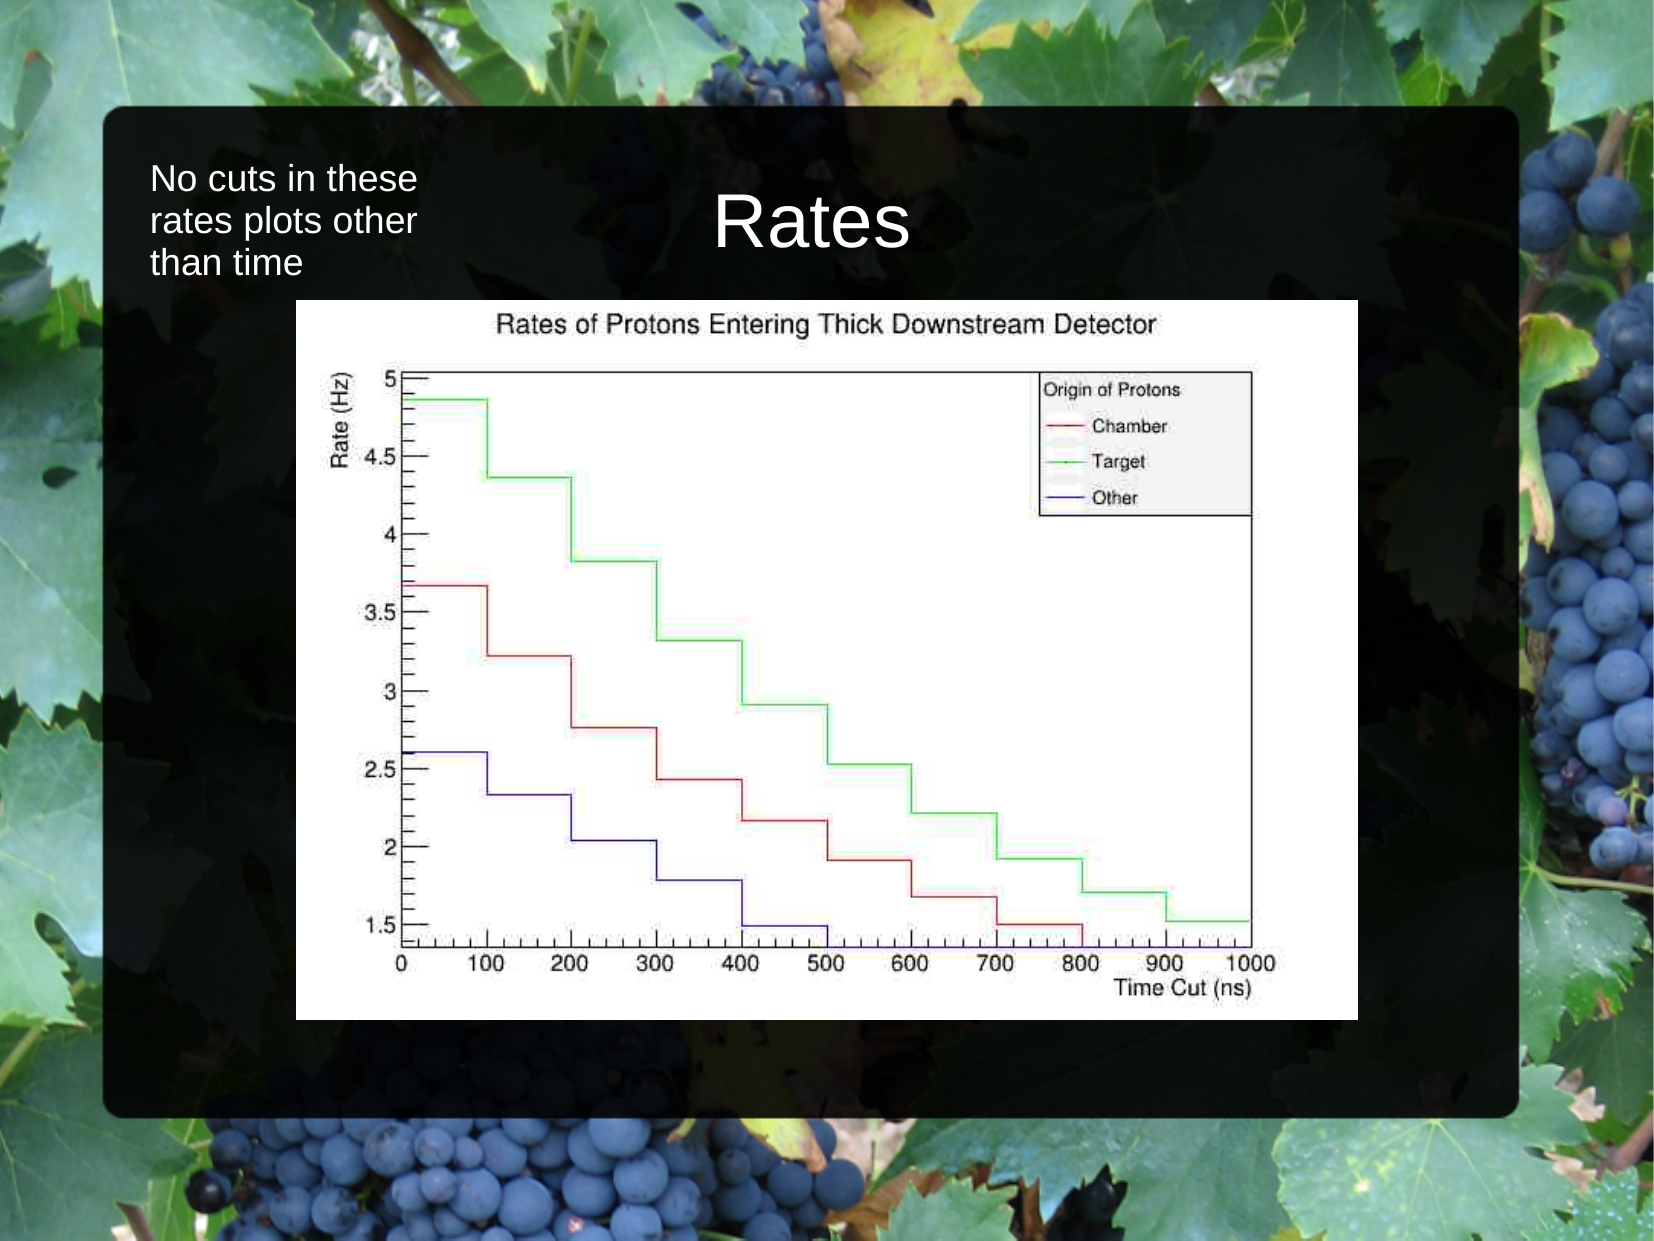

# Rates
No cuts in these rates plots other than time